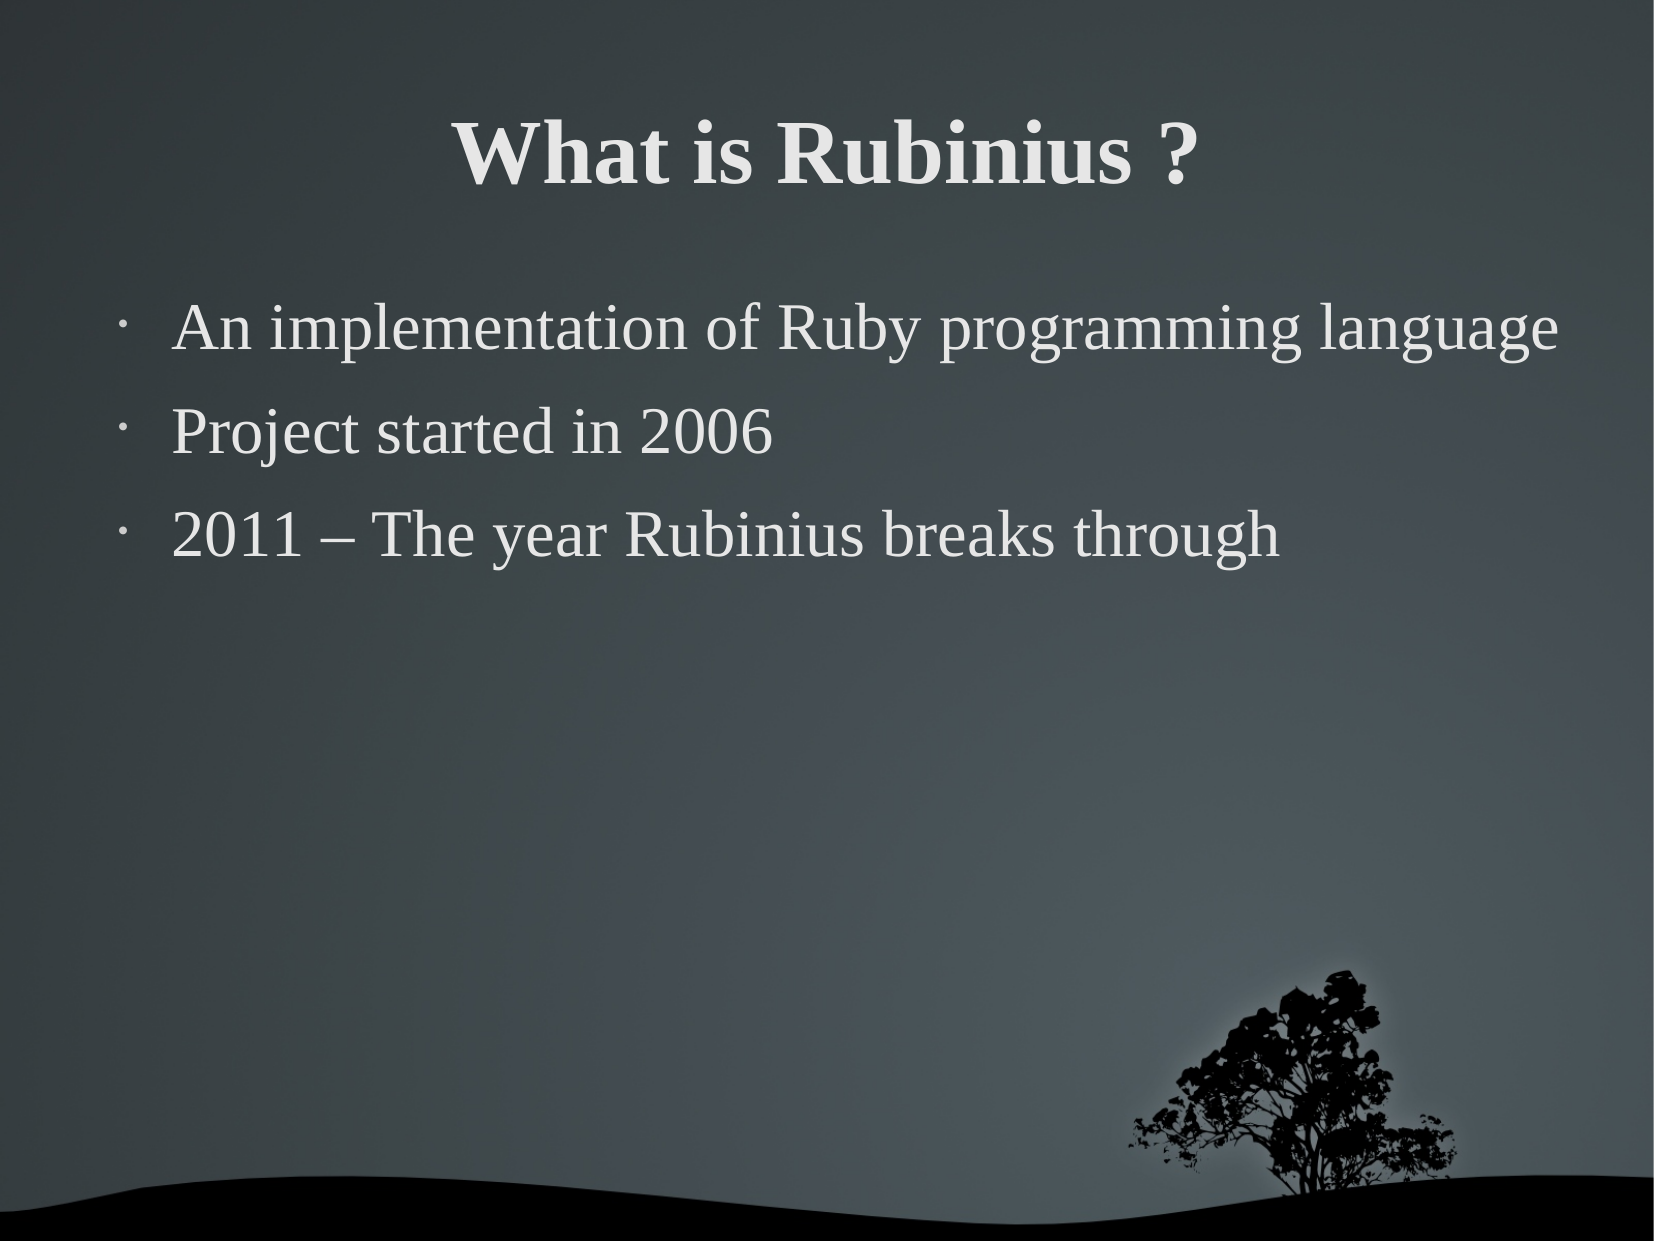

# What is Rubinius ?
An implementation of Ruby programming language
Project started in 2006
2011 – The year Rubinius breaks through